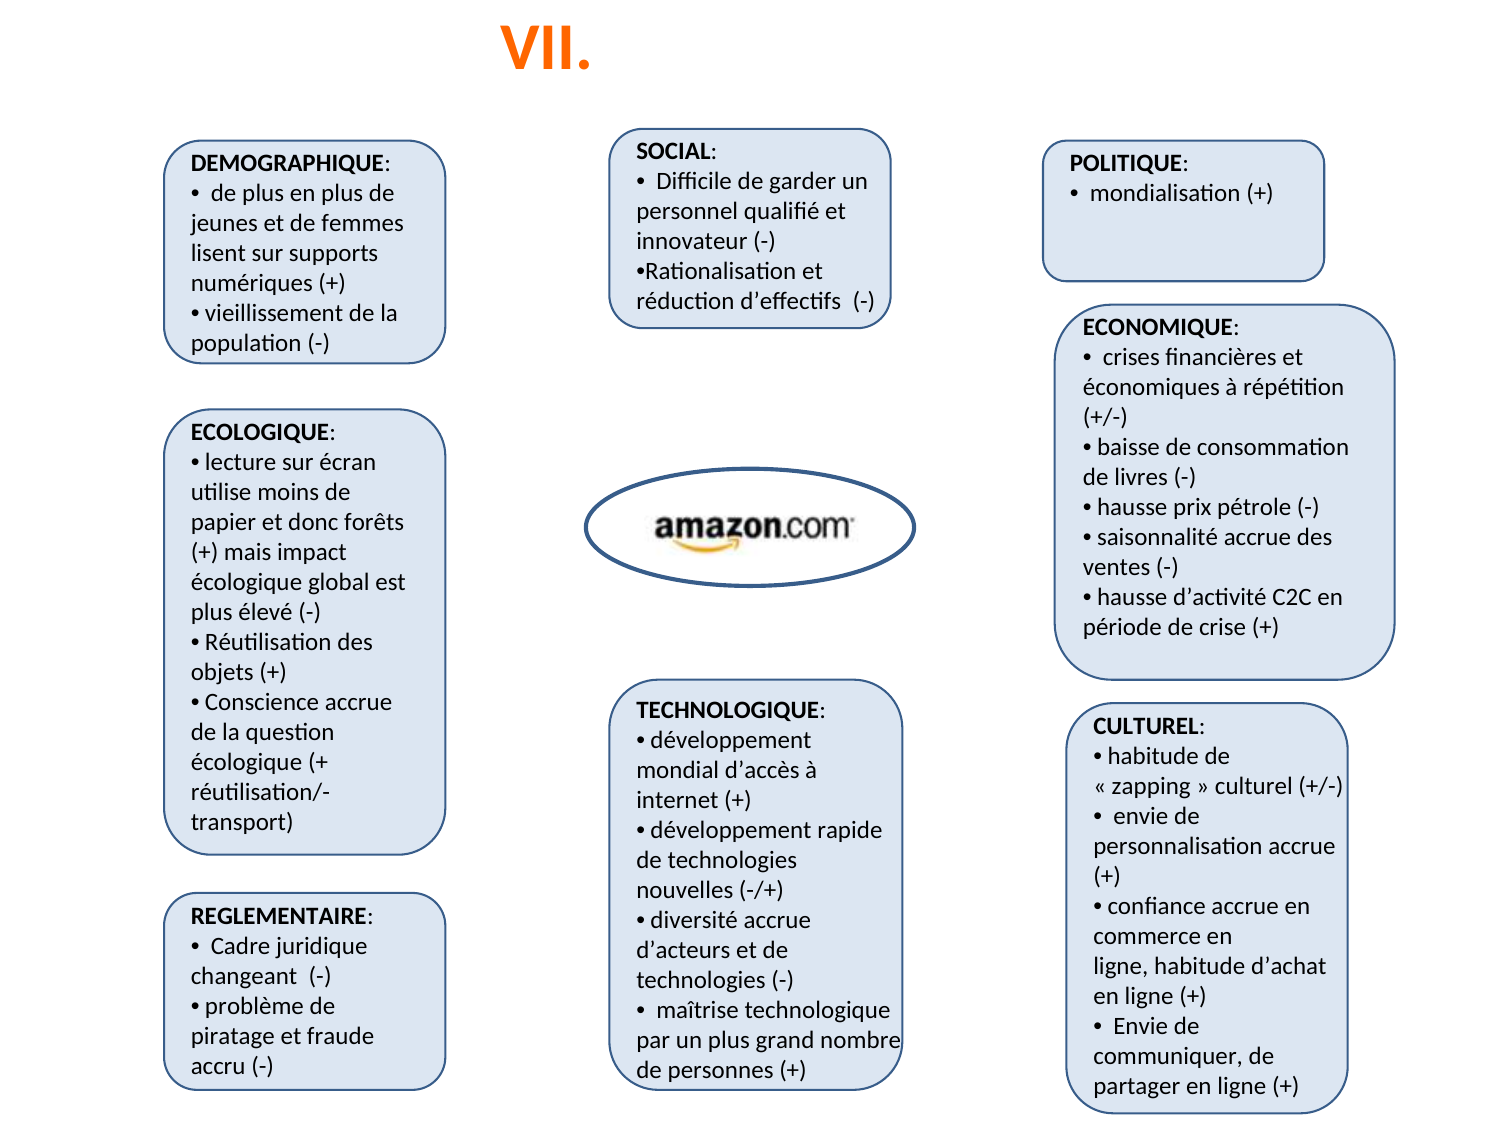

VII.
SOCIAL:
DEMOGRAPHIQUE:
POLITIQUE:
•
Difficile de garder un
•
•
de plus en plus de
mondialisation (+)
personnel qualifié et
jeunes et de femmes
innovateur (-)
lisent sur supports
•
Rationalisation et
numériques (+)
réduction d’effectifs (-)
•
vieillissement de la
ECONOMIQUE:
population (-)
•
crises financières et
économiques à répétition
(+/-)
ECOLOGIQUE:
•
baisse de consommation
•
lecture sur écran
de livres (-)
utilise moins de
•
hausse prix pétrole (-)
papier et donc forêts
•
saisonnalité accrue des
(+) mais impact
ventes (-)
écologique global est
•
hausse d’activité C2C en
plus élevé (-)
période de crise (+)
•
Réutilisation des
objets (+)
•
Conscience accrue
TECHNOLOGIQUE:
CULTUREL:
de la question
•
développement
•
habitude de
écologique (+
mondial d’accès à
« zapping » culturel (+/-)
réutilisation/-
internet (+)
•
envie de
transport)
•
développement rapide
personnalisation accrue
de technologies
(+)
nouvelles (-/+)
•
confiance accrue en
REGLEMENTAIRE:
•
diversité accrue
commerce en
•
Cadre juridique
d’acteurs et de
ligne, habitude d’achat
changeant (-)
technologies (-)
en ligne (+)
•
problème de
•
maîtrise technologique
•
Envie de
piratage et fraude
par un plus grand nombre
communiquer, de
accru (-)
de personnes (+)
partager en ligne (+)